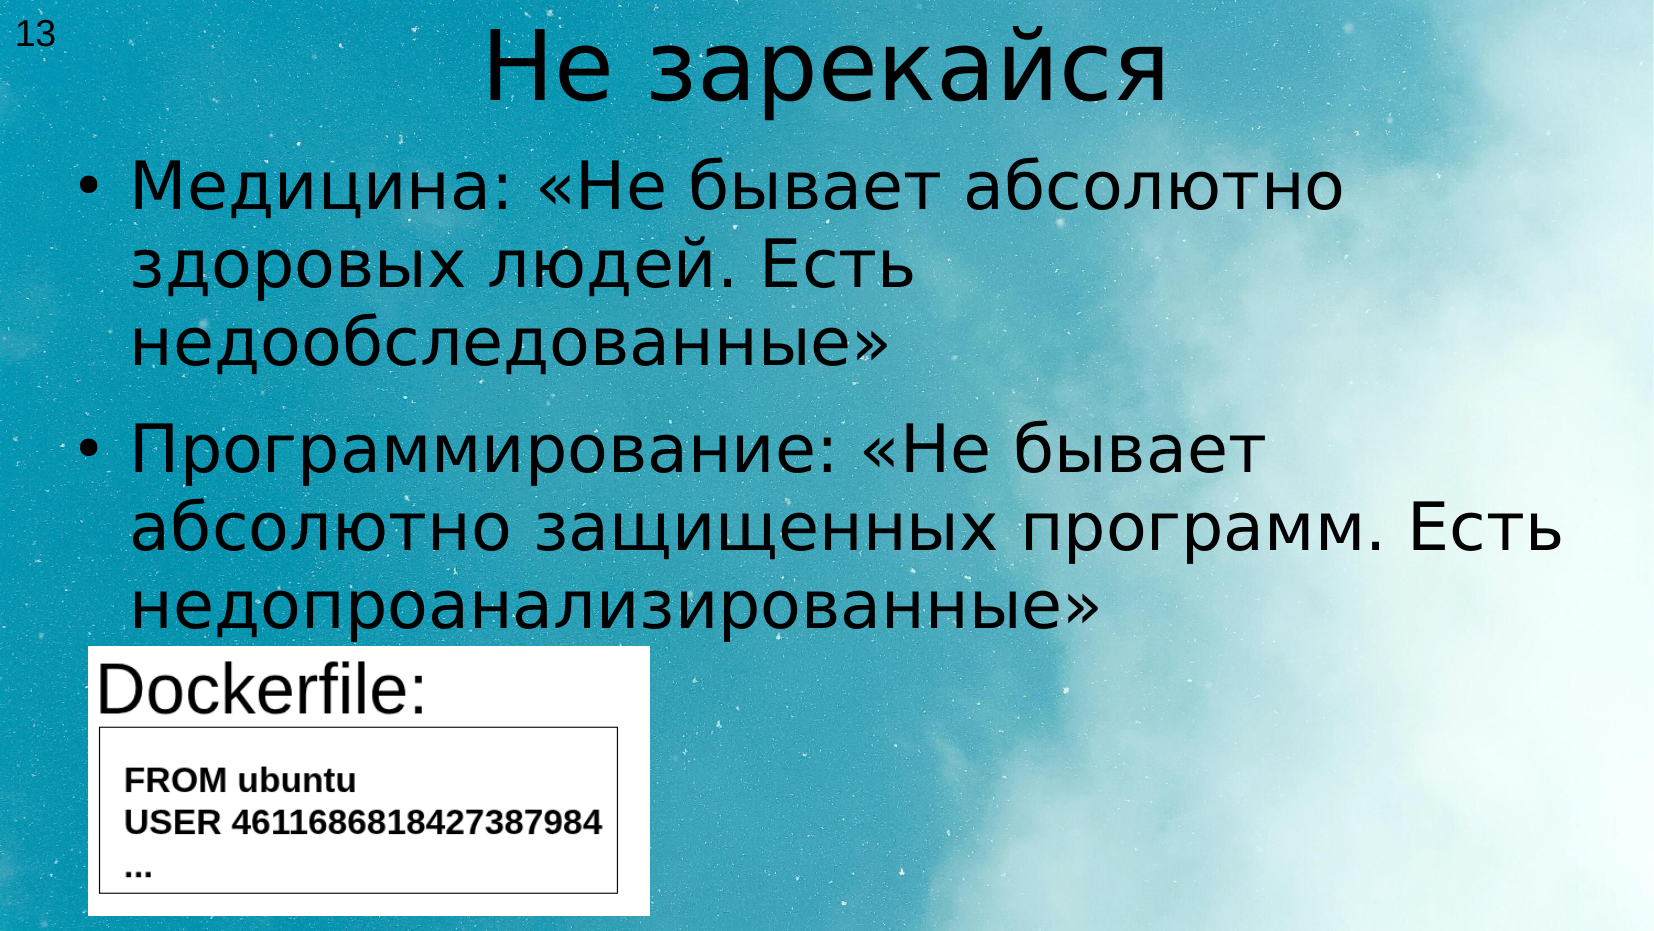

# Не зарекайся
Медицина: «Не бывает абсолютно здоровых людей. Есть недообследованные»
Программирование: «Не бывает абсолютно защищенных программ. Есть недопроанализированные»